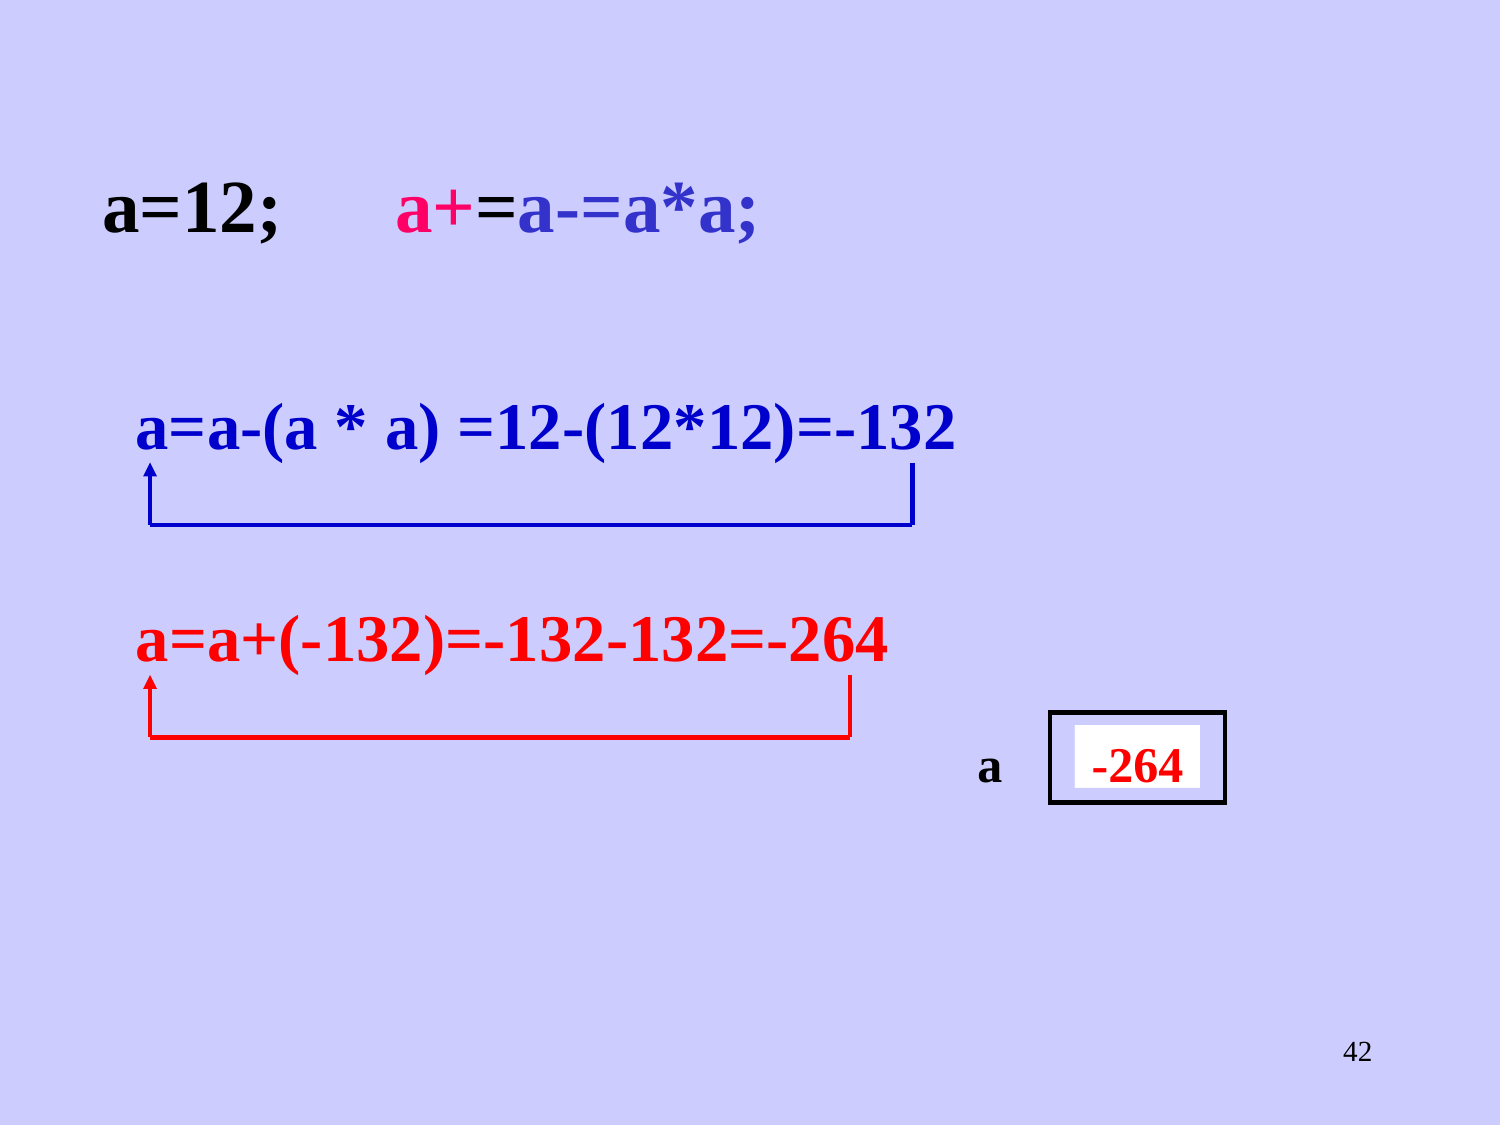

a=12; a+=a-=a*a;
 a=a-(a * a) =12-(12*12)=-132
 a=a+(-132)=-132-132=-264
a
12
-132
-264